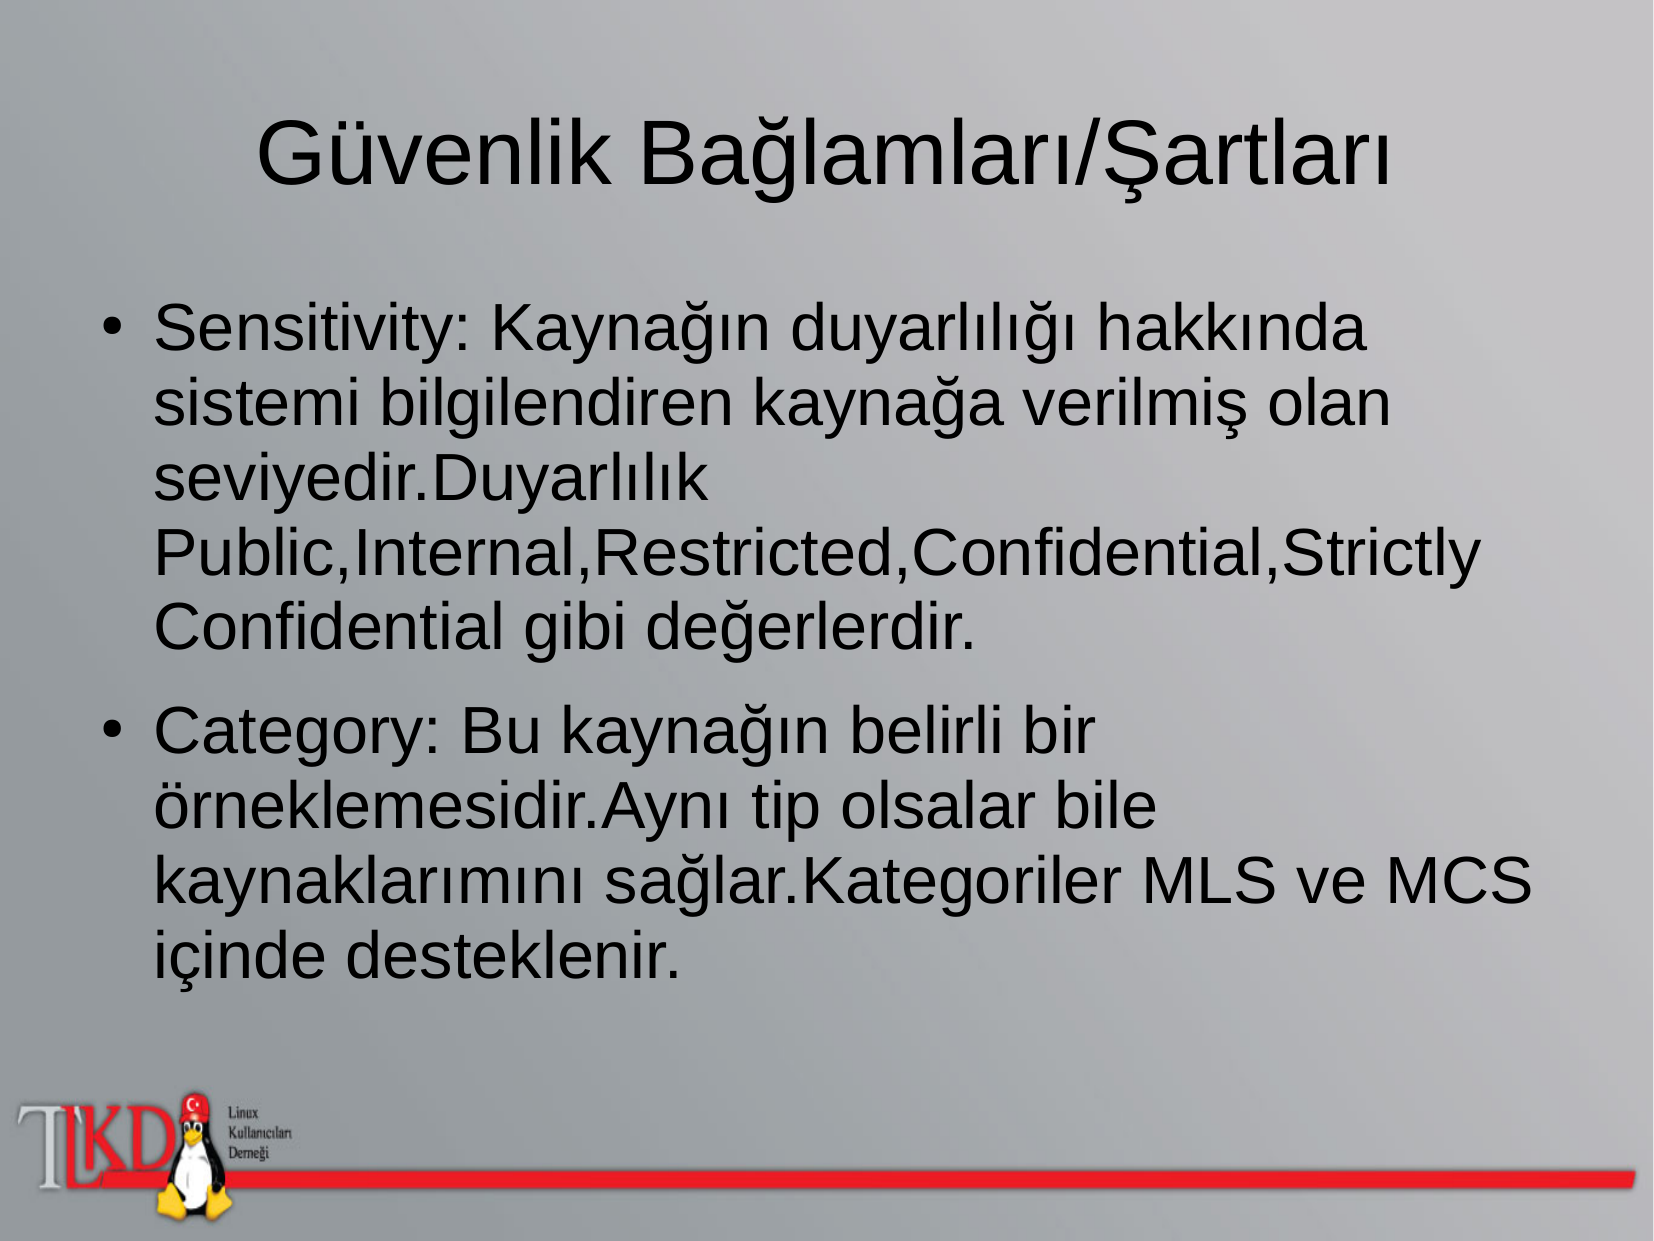

# Güvenlik Bağlamları/Şartları
Sensitivity: Kaynağın duyarlılığı hakkında sistemi bilgilendiren kaynağa verilmiş olan seviyedir.Duyarlılık Public,Internal,Restricted,Confidential,Strictly Confidential gibi değerlerdir.
Category: Bu kaynağın belirli bir örneklemesidir.Aynı tip olsalar bile kaynaklarımını sağlar.Kategoriler MLS ve MCS içinde desteklenir.